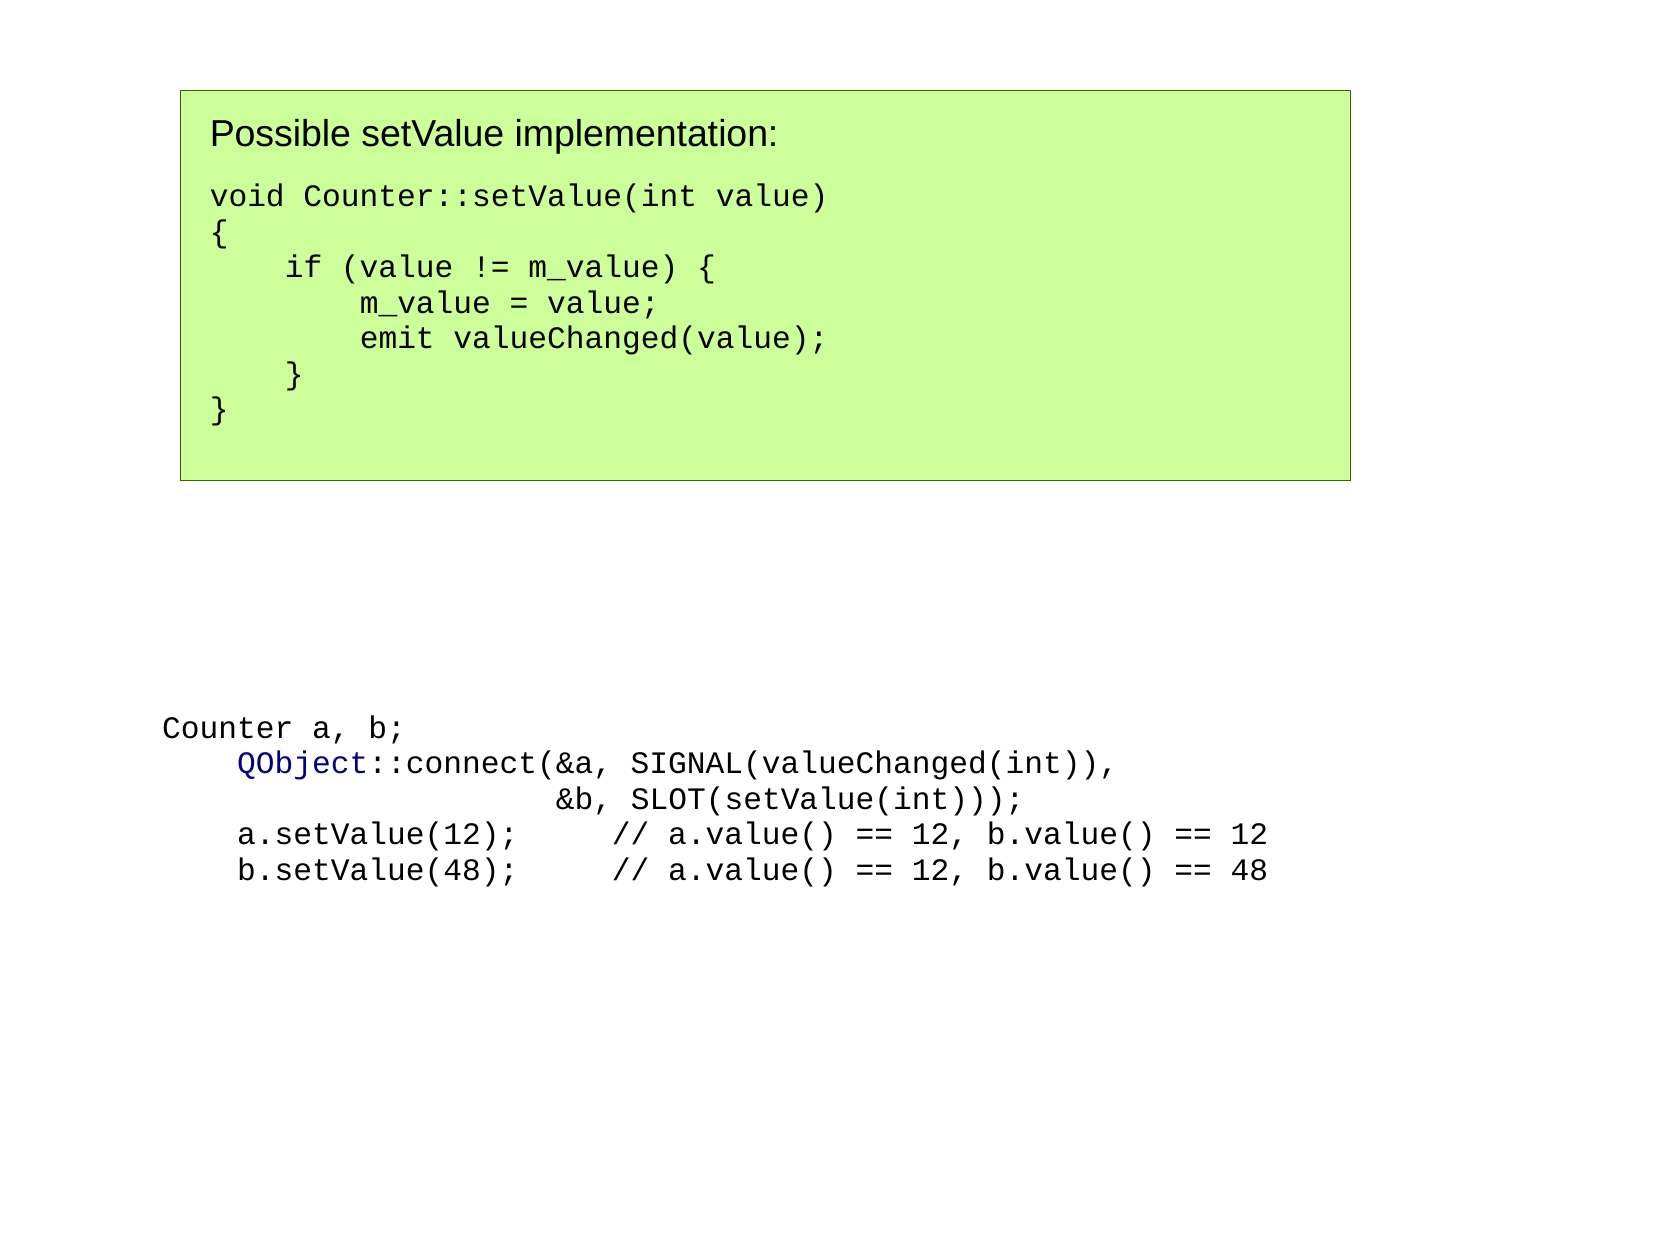

Possible setValue implementation:
void Counter::setValue(int value)
{
 if (value != m_value) {
 m_value = value;
 emit valueChanged(value);
 }
}
Counter a, b;
 QObject::connect(&a, SIGNAL(valueChanged(int)),
 &b, SLOT(setValue(int)));
 a.setValue(12); // a.value() == 12, b.value() == 12
 b.setValue(48); // a.value() == 12, b.value() == 48